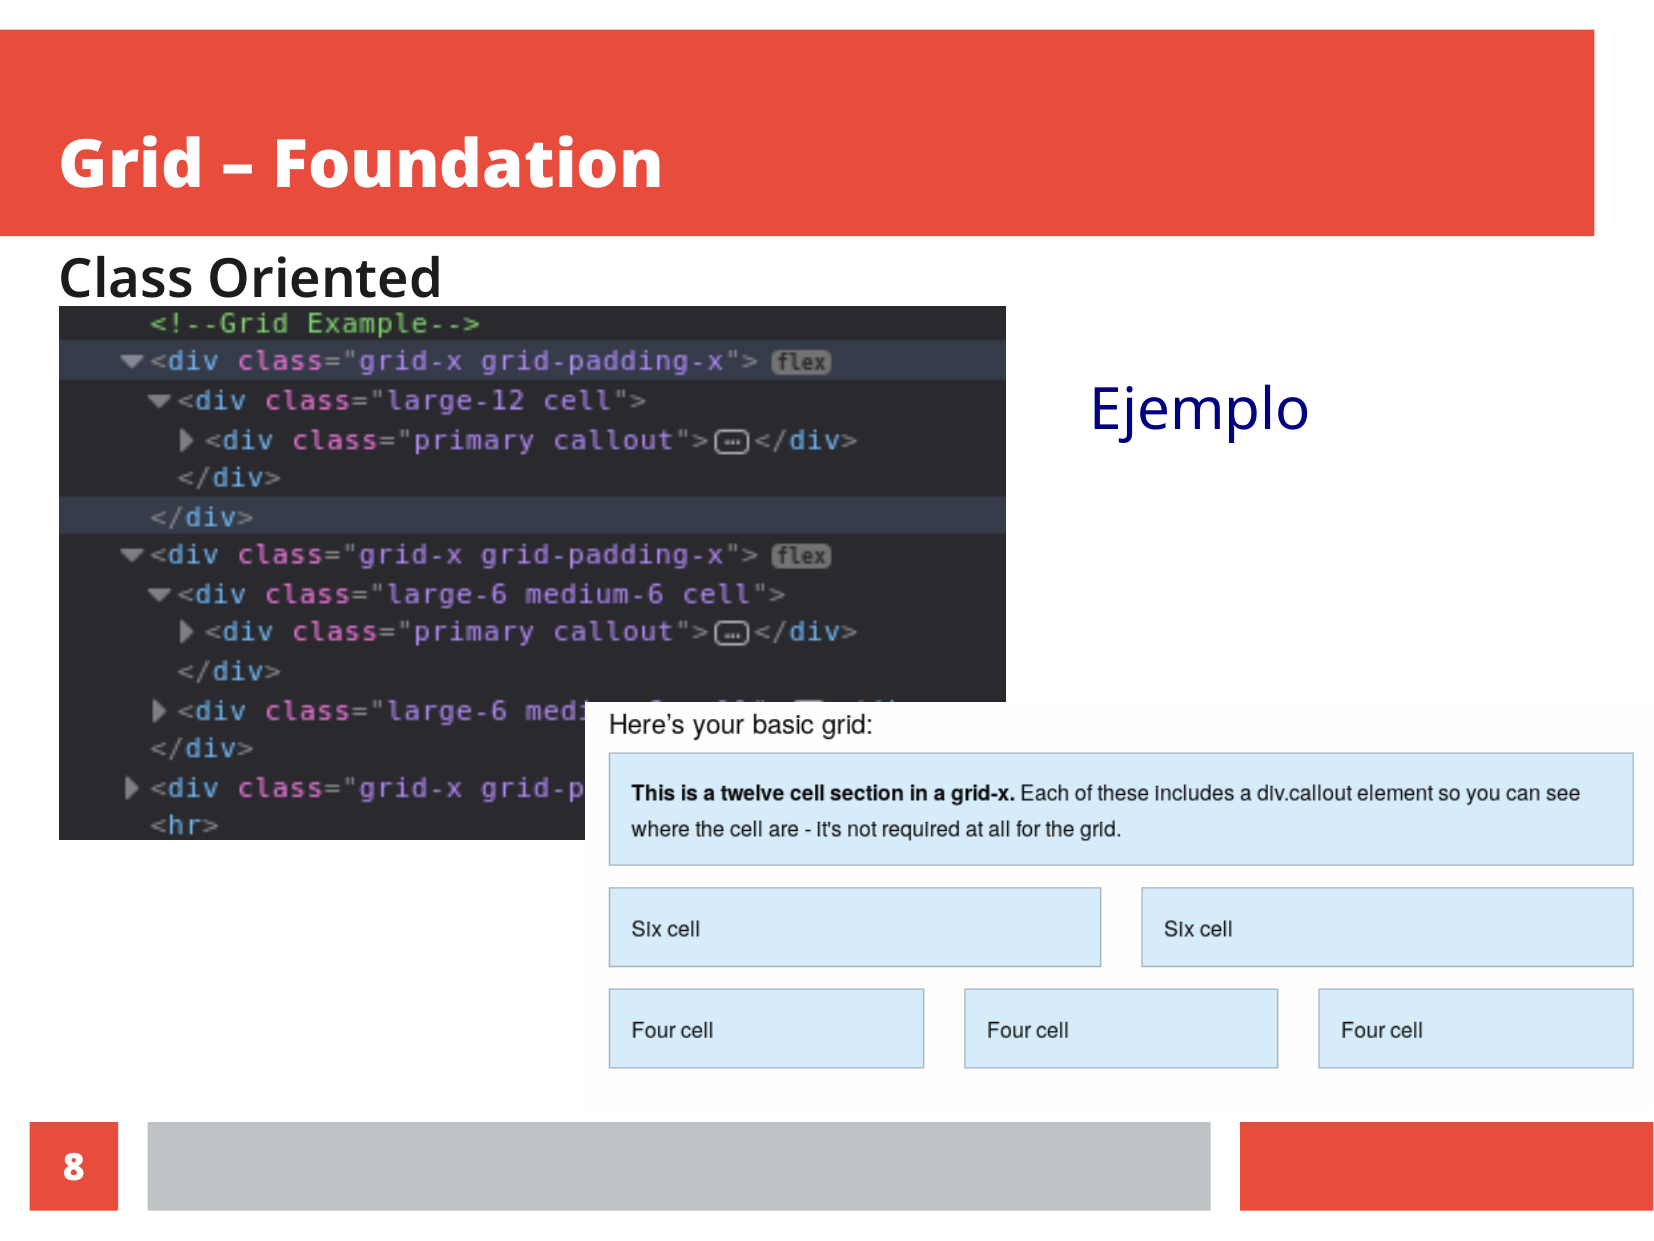

# Grid – Foundation
Class Oriented
Ejemplo
8